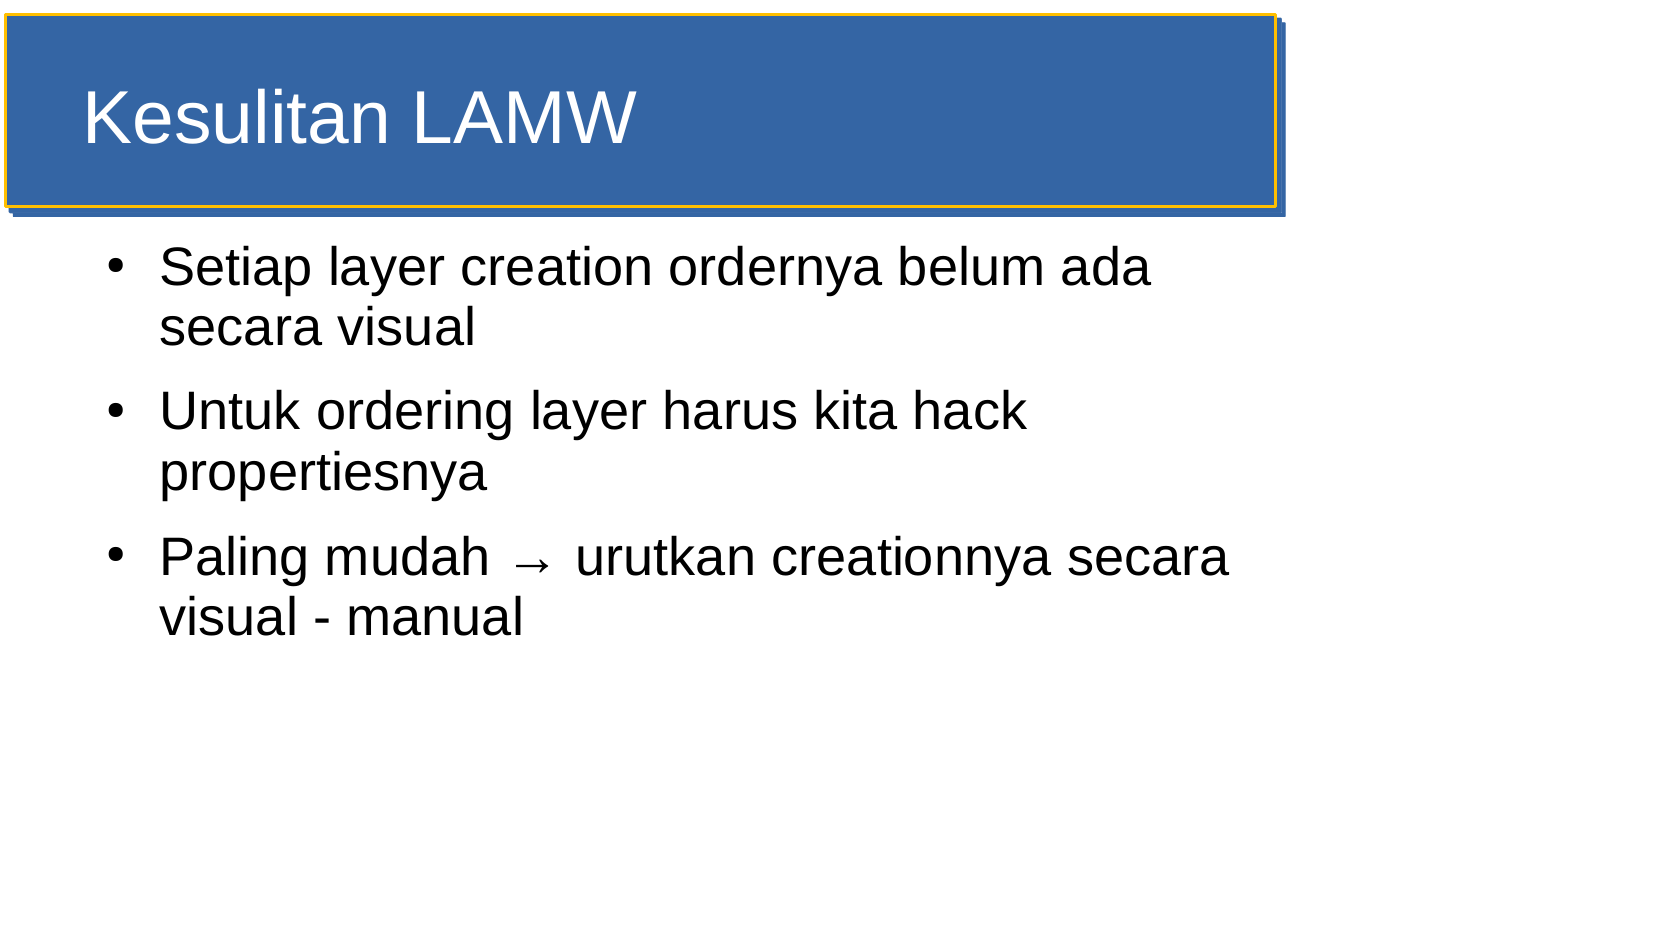

# Kesulitan LAMW
Setiap layer creation ordernya belum ada secara visual
Untuk ordering layer harus kita hack propertiesnya
Paling mudah → urutkan creationnya secara visual - manual